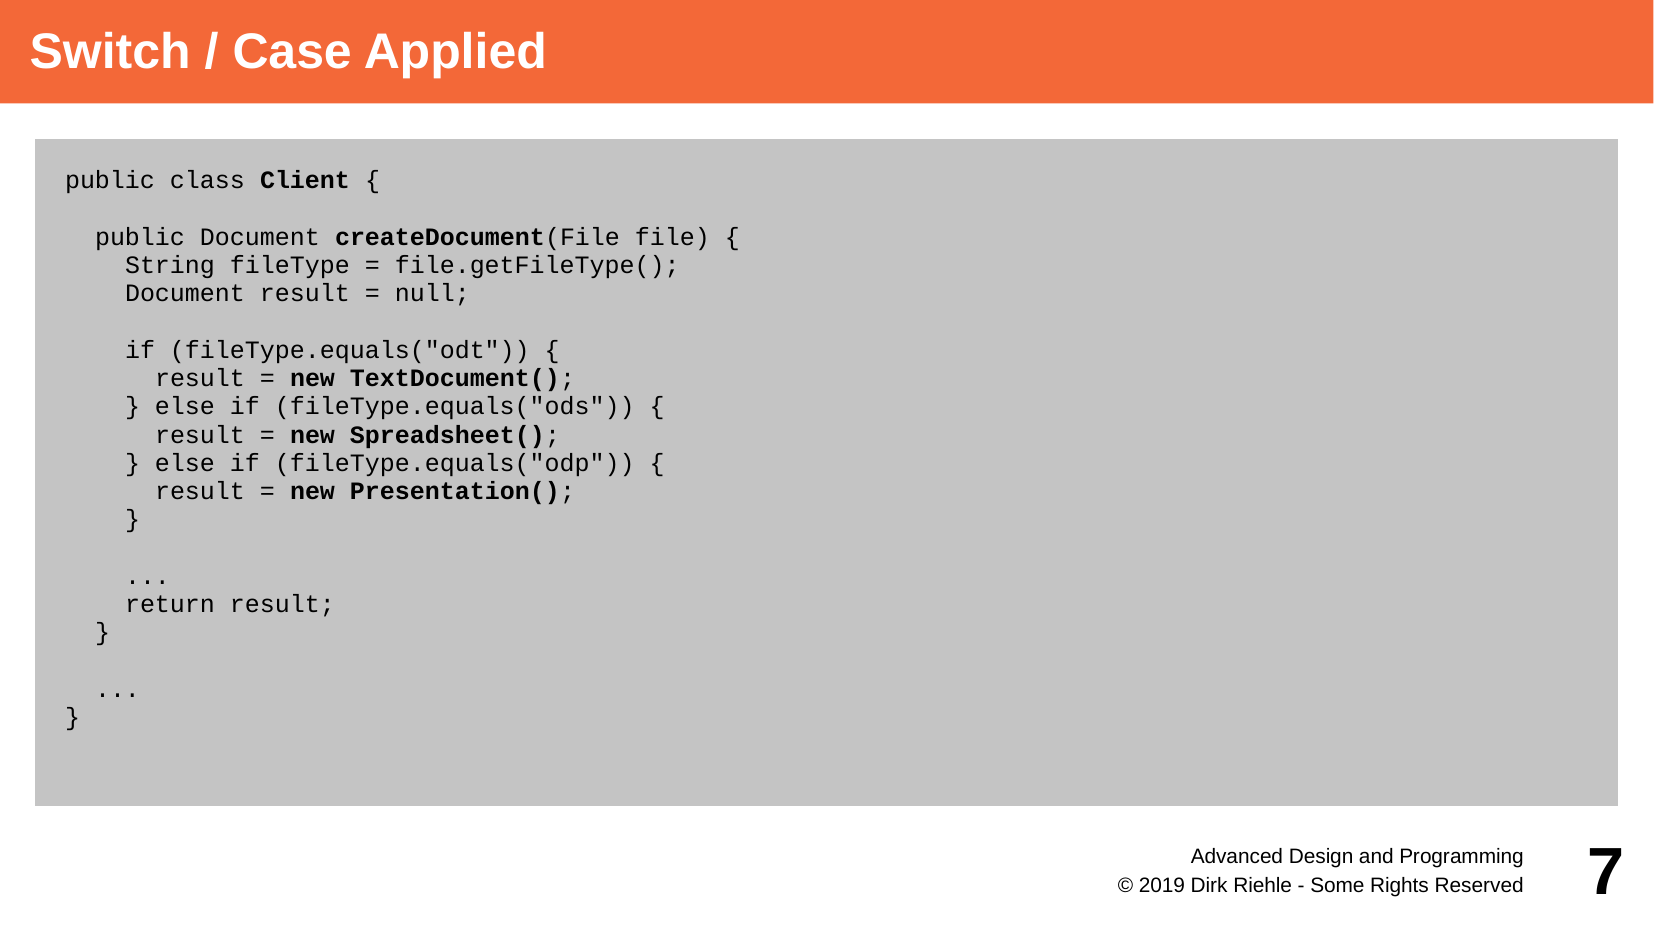

# Switch / Case Applied
public class Client {
 public Document createDocument(File file) {
 String fileType = file.getFileType();
 Document result = null;
 if (fileType.equals("odt")) {
 result = new TextDocument();
 } else if (fileType.equals("ods")) {
 result = new Spreadsheet();
 } else if (fileType.equals("odp")) {
 result = new Presentation();
 }
 ...
 return result;
 }
 ...
}
Advanced Design and Programming
7
© 2019 Dirk Riehle - Some Rights Reserved